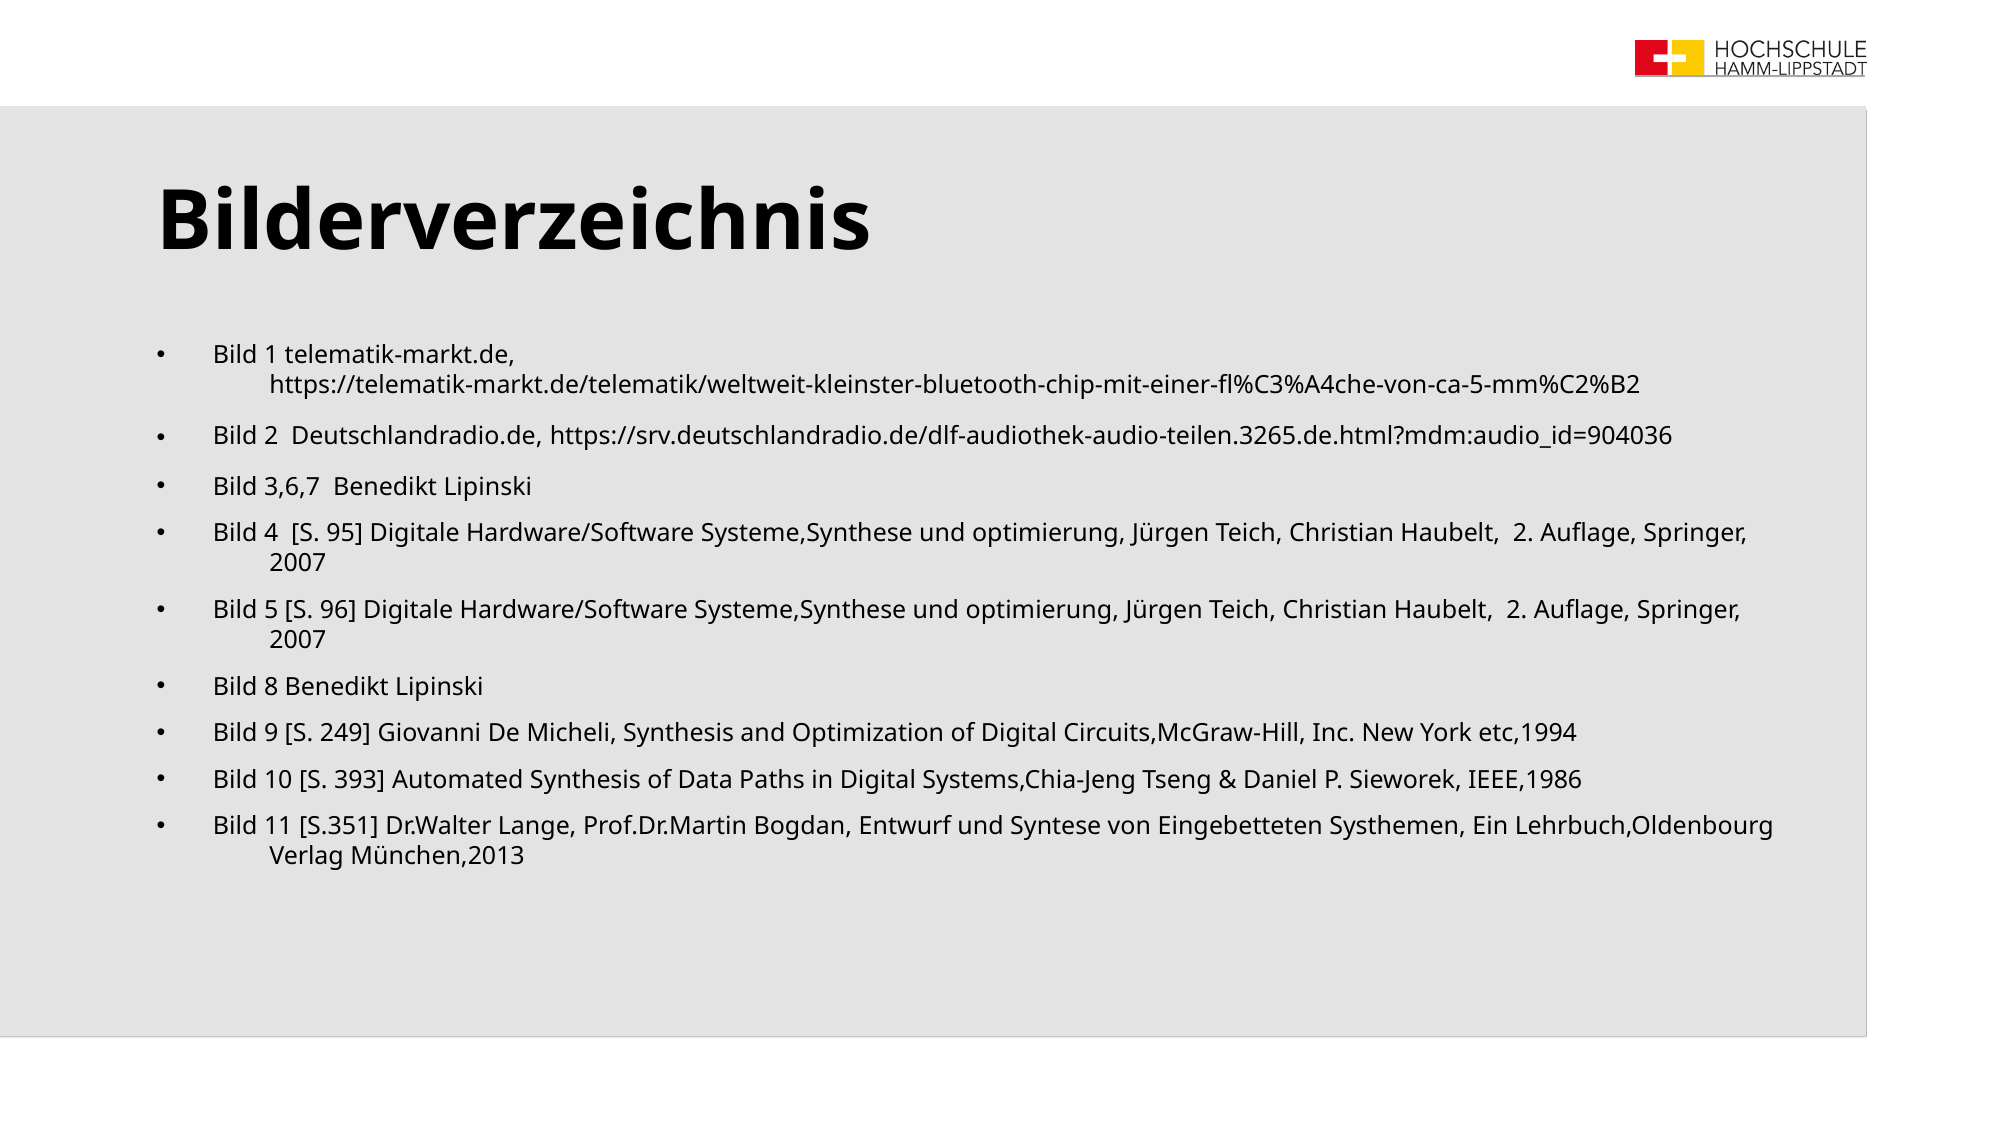

# Bilderverzeichnis
Bild 1 telematik-markt.de, https://telematik-markt.de/telematik/weltweit-kleinster-bluetooth-chip-mit-einer-fl%C3%A4che-von-ca-5-mm%C2%B2
Bild 2 Deutschlandradio.de, https://srv.deutschlandradio.de/dlf-audiothek-audio-teilen.3265.de.html?mdm:audio_id=904036
Bild 3,6,7 Benedikt Lipinski
Bild 4 [S. 95] Digitale Hardware/Software Systeme,Synthese und optimierung, Jürgen Teich, Christian Haubelt, 2. Auflage, Springer, 2007
Bild 5 [S. 96] Digitale Hardware/Software Systeme,Synthese und optimierung, Jürgen Teich, Christian Haubelt, 2. Auflage, Springer, 2007
Bild 8 Benedikt Lipinski
Bild 9 [S. 249] Giovanni De Micheli, Synthesis and Optimization of Digital Circuits,McGraw-Hill, Inc. New York etc,1994
Bild 10 [S. 393] Automated Synthesis of Data Paths in Digital Systems,Chia-Jeng Tseng & Daniel P. Sieworek, IEEE,1986
Bild 11 [S.351] Dr.Walter Lange, Prof.Dr.Martin Bogdan, Entwurf und Syntese von Eingebetteten Systhemen, Ein Lehrbuch,Oldenbourg Verlag München,2013